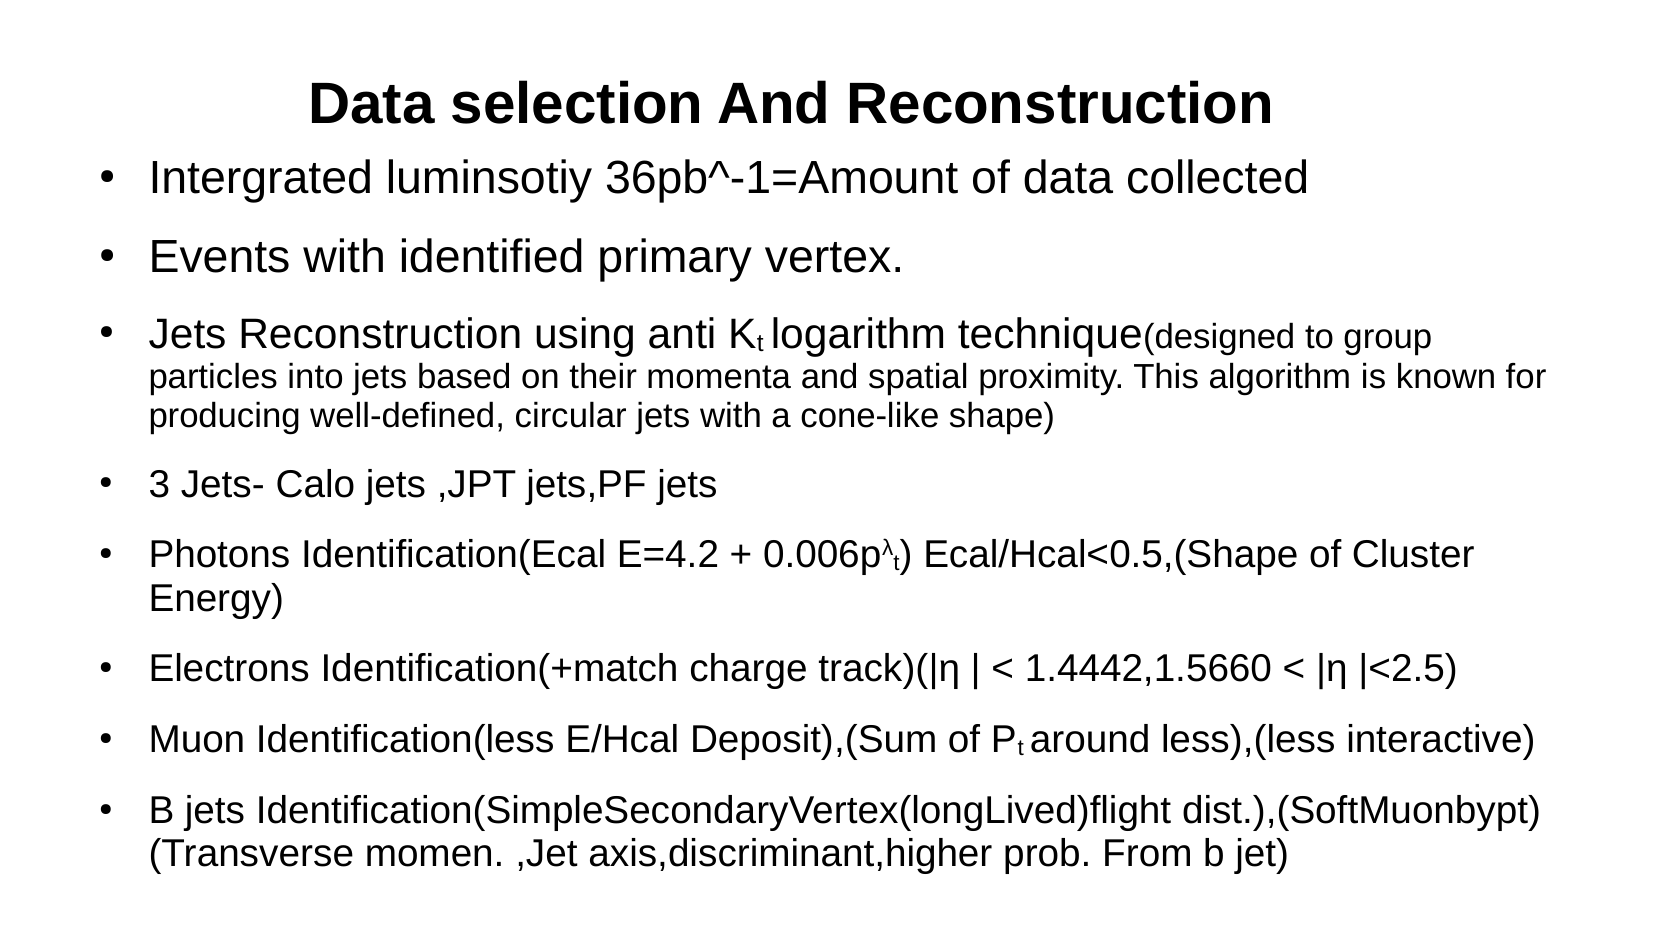

# Data selection And Reconstruction
Intergrated luminsotiy 36pb^-1=Amount of data collected
Events with identified primary vertex.
Jets Reconstruction using anti Kt logarithm technique(designed to group particles into jets based on their momenta and spatial proximity. This algorithm is known for producing well-defined, circular jets with a cone-like shape)
3 Jets- Calo jets ,JPT jets,PF jets
Photons Identification(Ecal E=4.2 + 0.006pλt) Ecal/Hcal<0.5,(Shape of Cluster Energy)
Electrons Identification(+match charge track)(|η | < 1.4442,1.5660 < |η |<2.5)
Muon Identification(less E/Hcal Deposit),(Sum of Pt around less),(less interactive)
B jets Identification(SimpleSecondaryVertex(longLived)flight dist.),(SoftMuonbypt)(Transverse momen. ,Jet axis,discriminant,higher prob. From b jet)